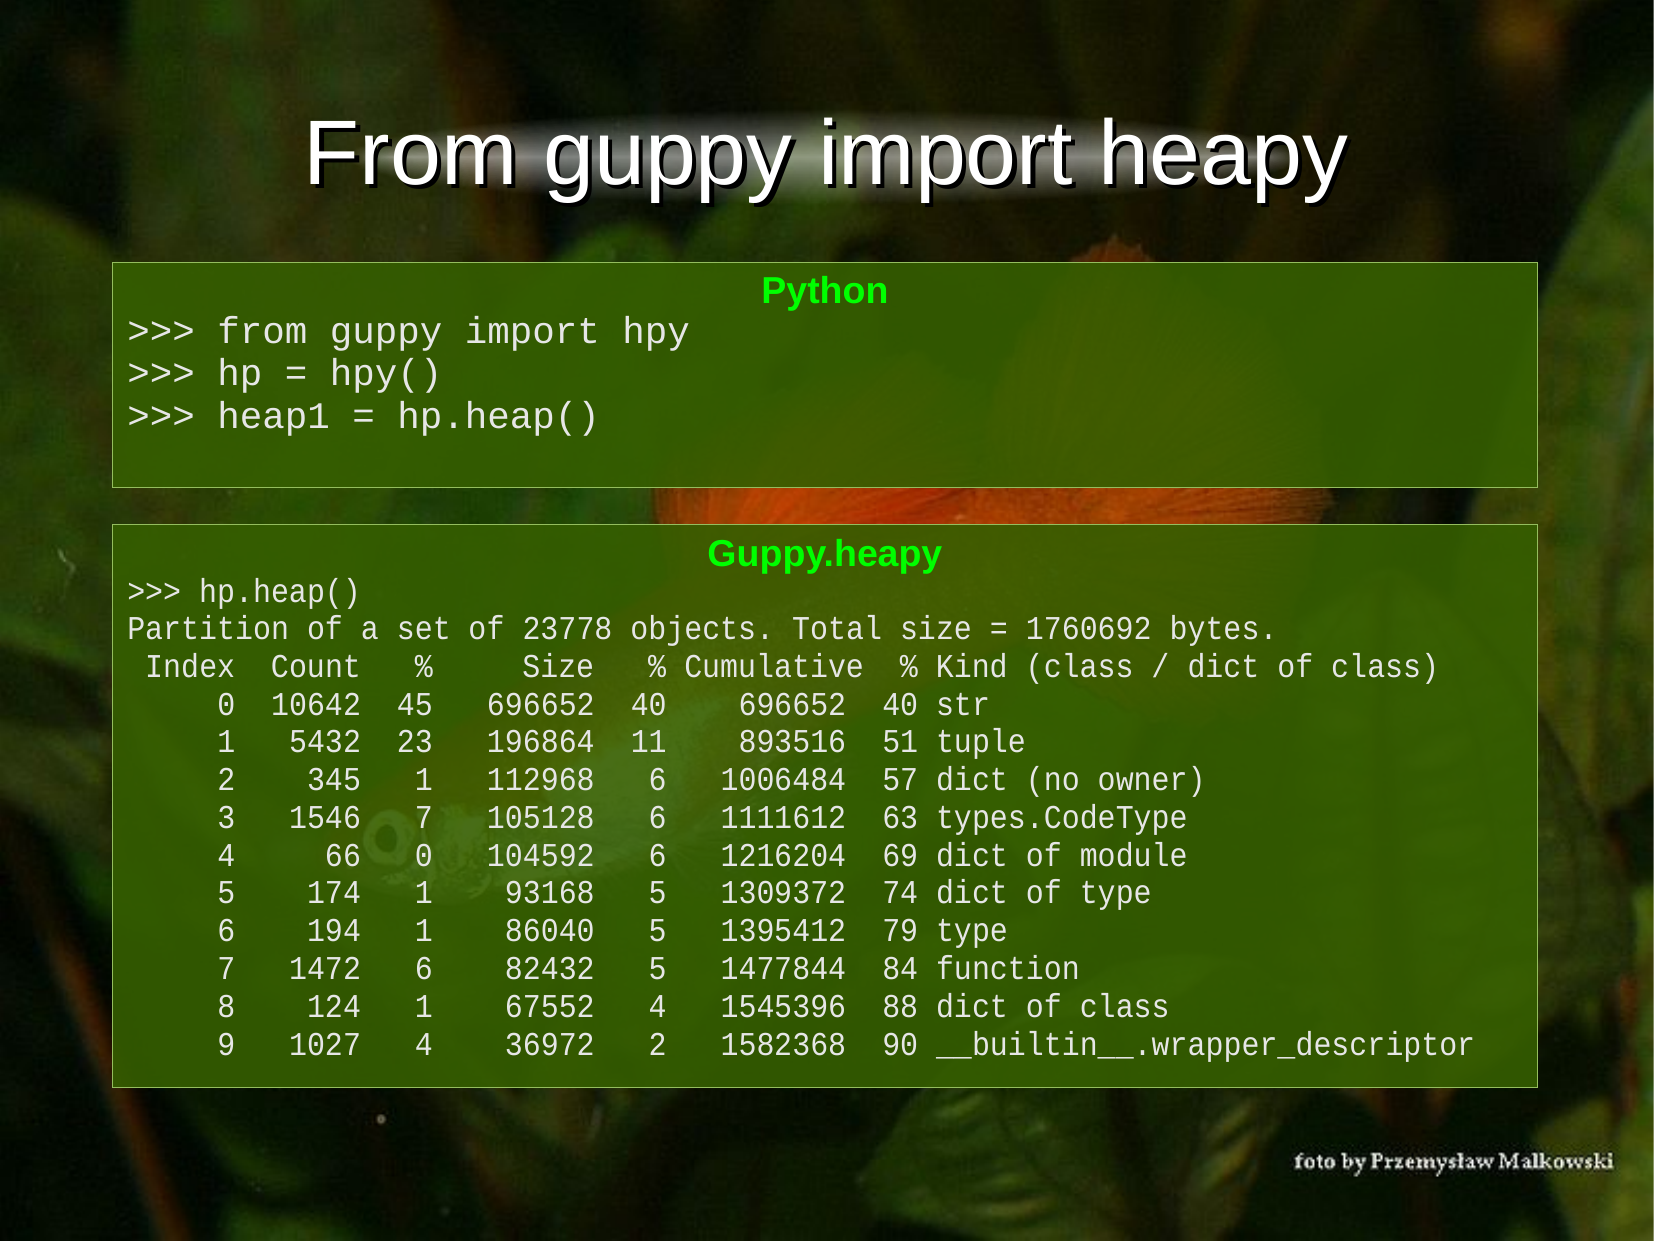

# From guppy import heapy
Python
>>> from guppy import hpy
>>> hp = hpy()
>>> heap1 = hp.heap()
Guppy.heapy
>>> hp.heap()
Partition of a set of 23778 objects. Total size = 1760692 bytes.
 Index Count % Size % Cumulative % Kind (class / dict of class)
 0 10642 45 696652 40 696652 40 str
 1 5432 23 196864 11 893516 51 tuple
 2 345 1 112968 6 1006484 57 dict (no owner)
 3 1546 7 105128 6 1111612 63 types.CodeType
 4 66 0 104592 6 1216204 69 dict of module
 5 174 1 93168 5 1309372 74 dict of type
 6 194 1 86040 5 1395412 79 type
 7 1472 6 82432 5 1477844 84 function
 8 124 1 67552 4 1545396 88 dict of class
 9 1027 4 36972 2 1582368 90 __builtin__.wrapper_descriptor